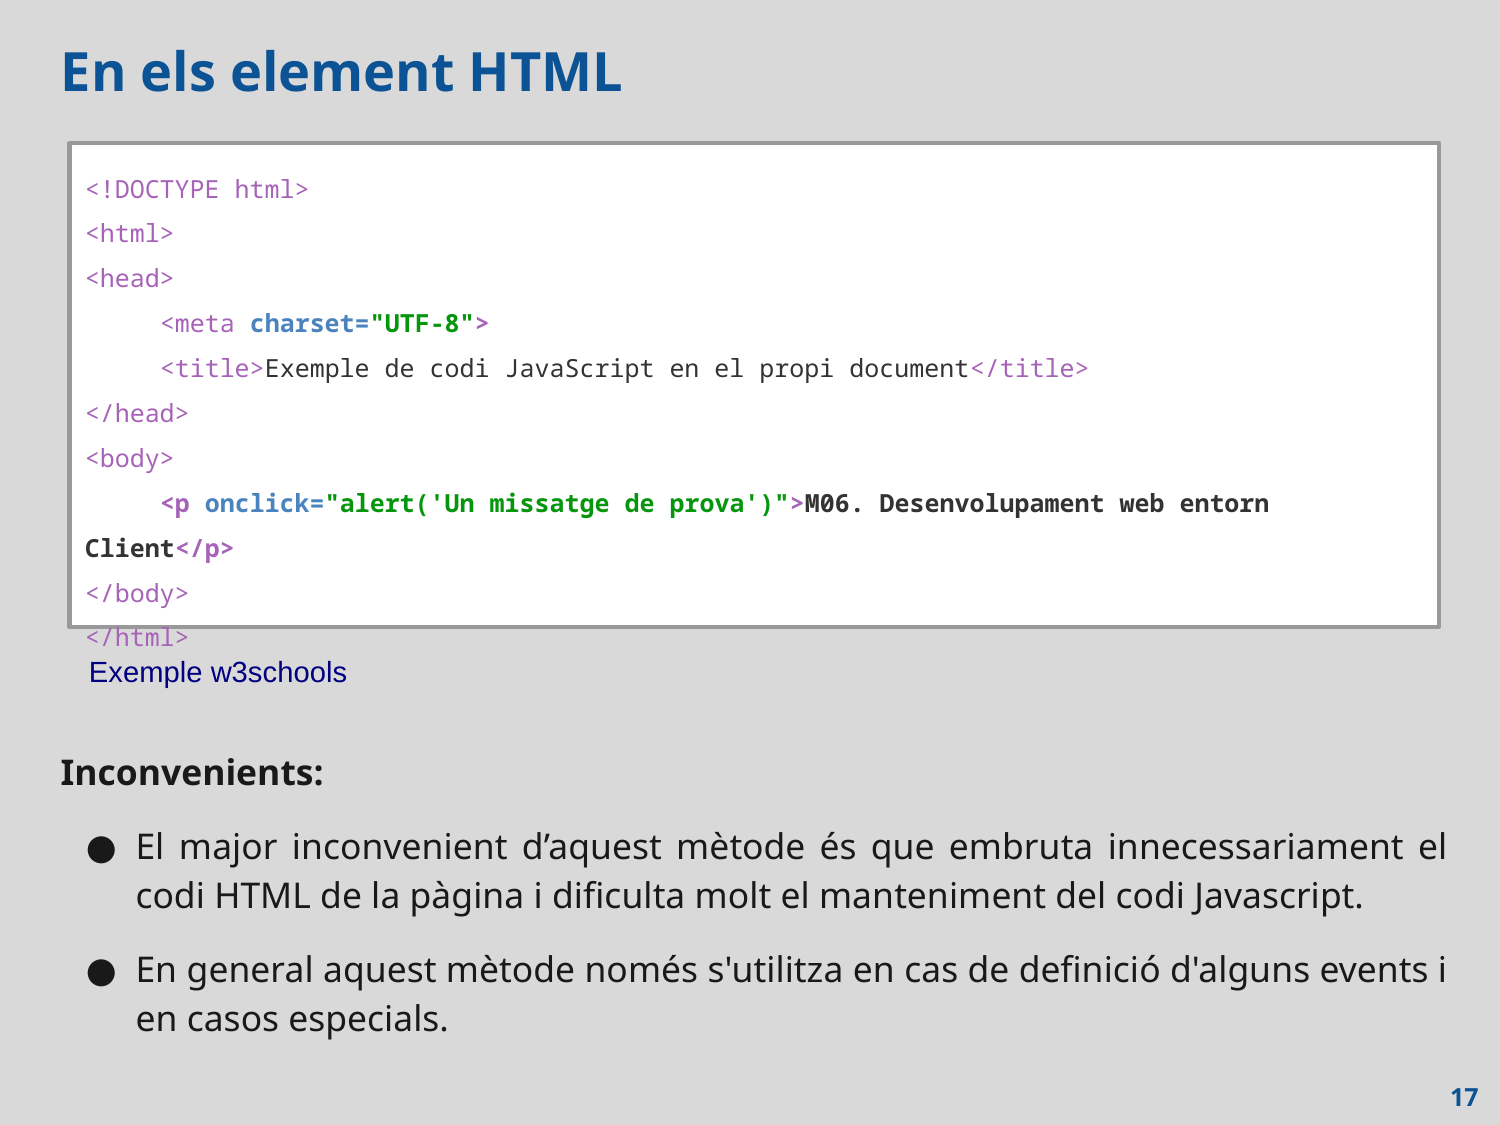

# En els element HTML
<!DOCTYPE html>
<html>
<head>
	<meta charset="UTF-8">
	<title>Exemple de codi JavaScript en el propi document</title>
</head>
<body>
	<p onclick="alert('Un missatge de prova')">M06. Desenvolupament web entorn Client</p>
</body>
</html>
Exemple w3schools
Inconvenients:
El major inconvenient d’aquest mètode és que embruta innecessariament el codi HTML de la pàgina i dificulta molt el manteniment del codi Javascript.
En general aquest mètode només s'utilitza en cas de definició d'alguns events i en casos especials.